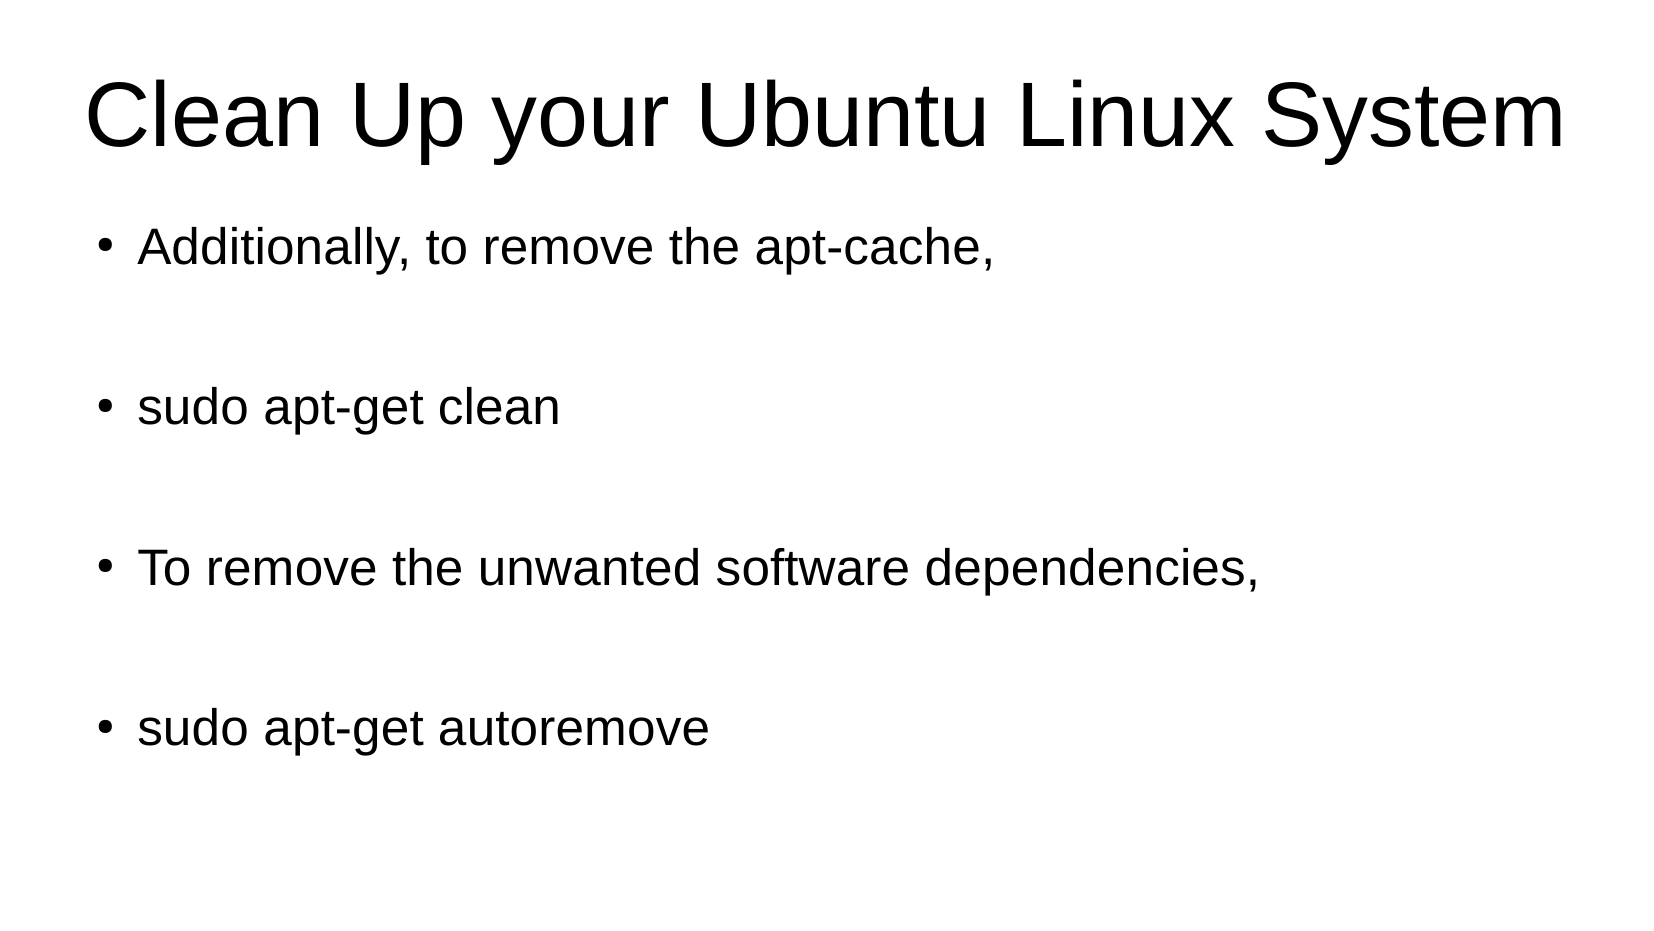

# Clean Up your Ubuntu Linux System
Additionally, to remove the apt-cache,
sudo apt-get clean
To remove the unwanted software dependencies,
sudo apt-get autoremove